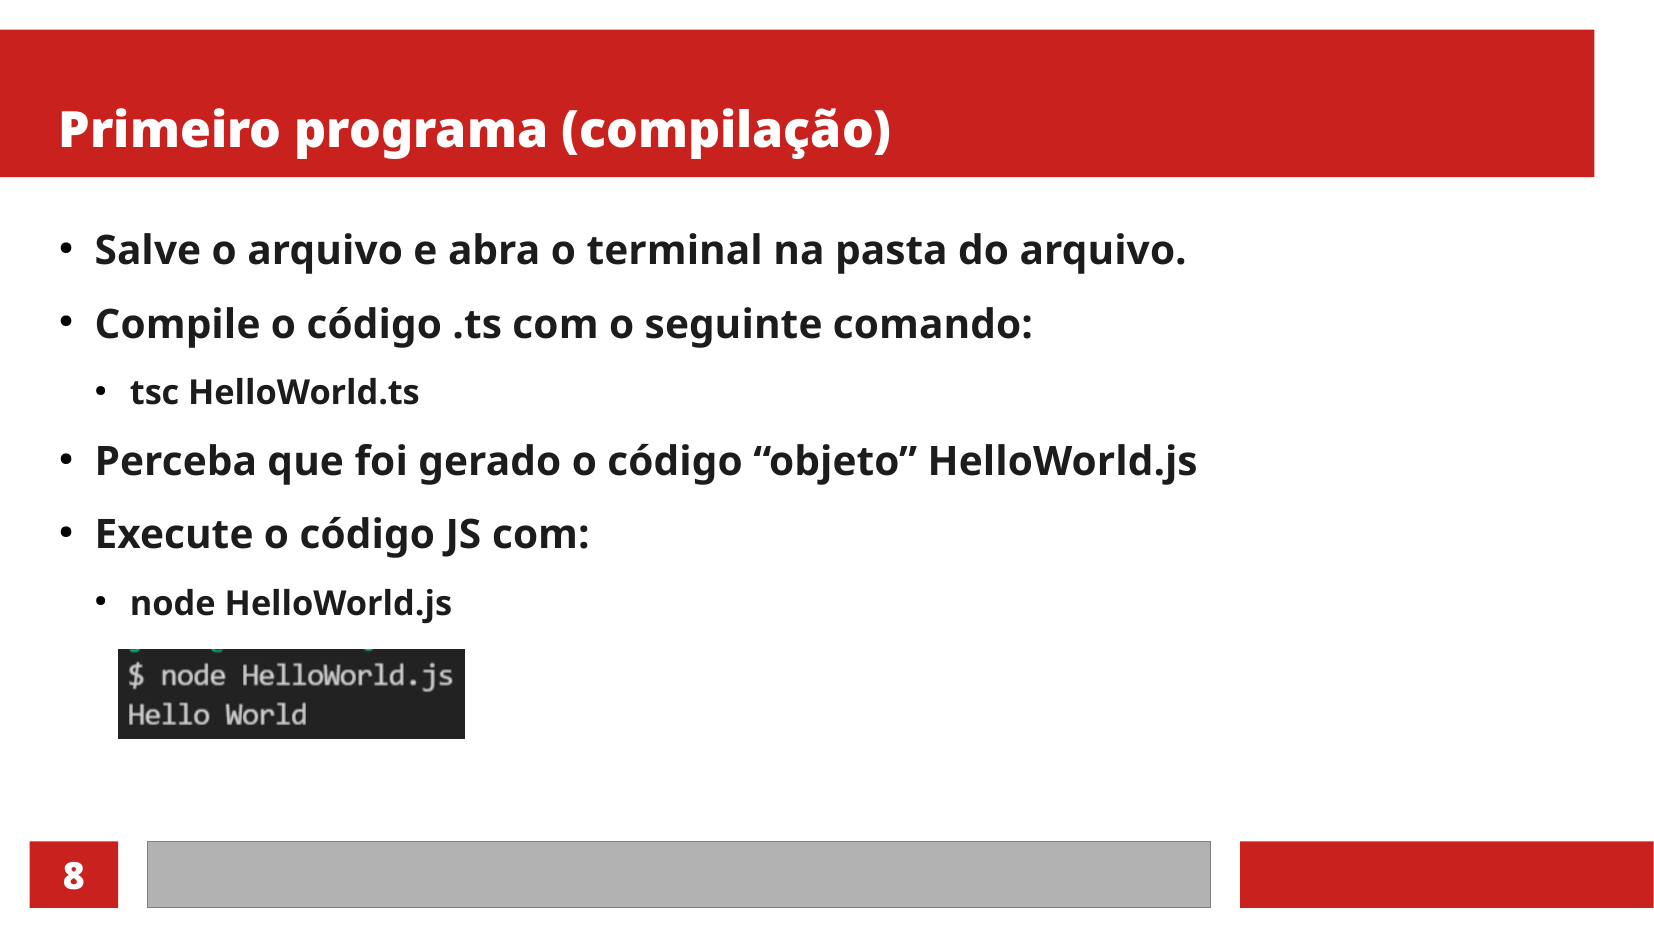

# Primeiro programa (compilação)
Salve o arquivo e abra o terminal na pasta do arquivo.
Compile o código .ts com o seguinte comando:
tsc HelloWorld.ts
Perceba que foi gerado o código “objeto” HelloWorld.js
Execute o código JS com:
node HelloWorld.js
8